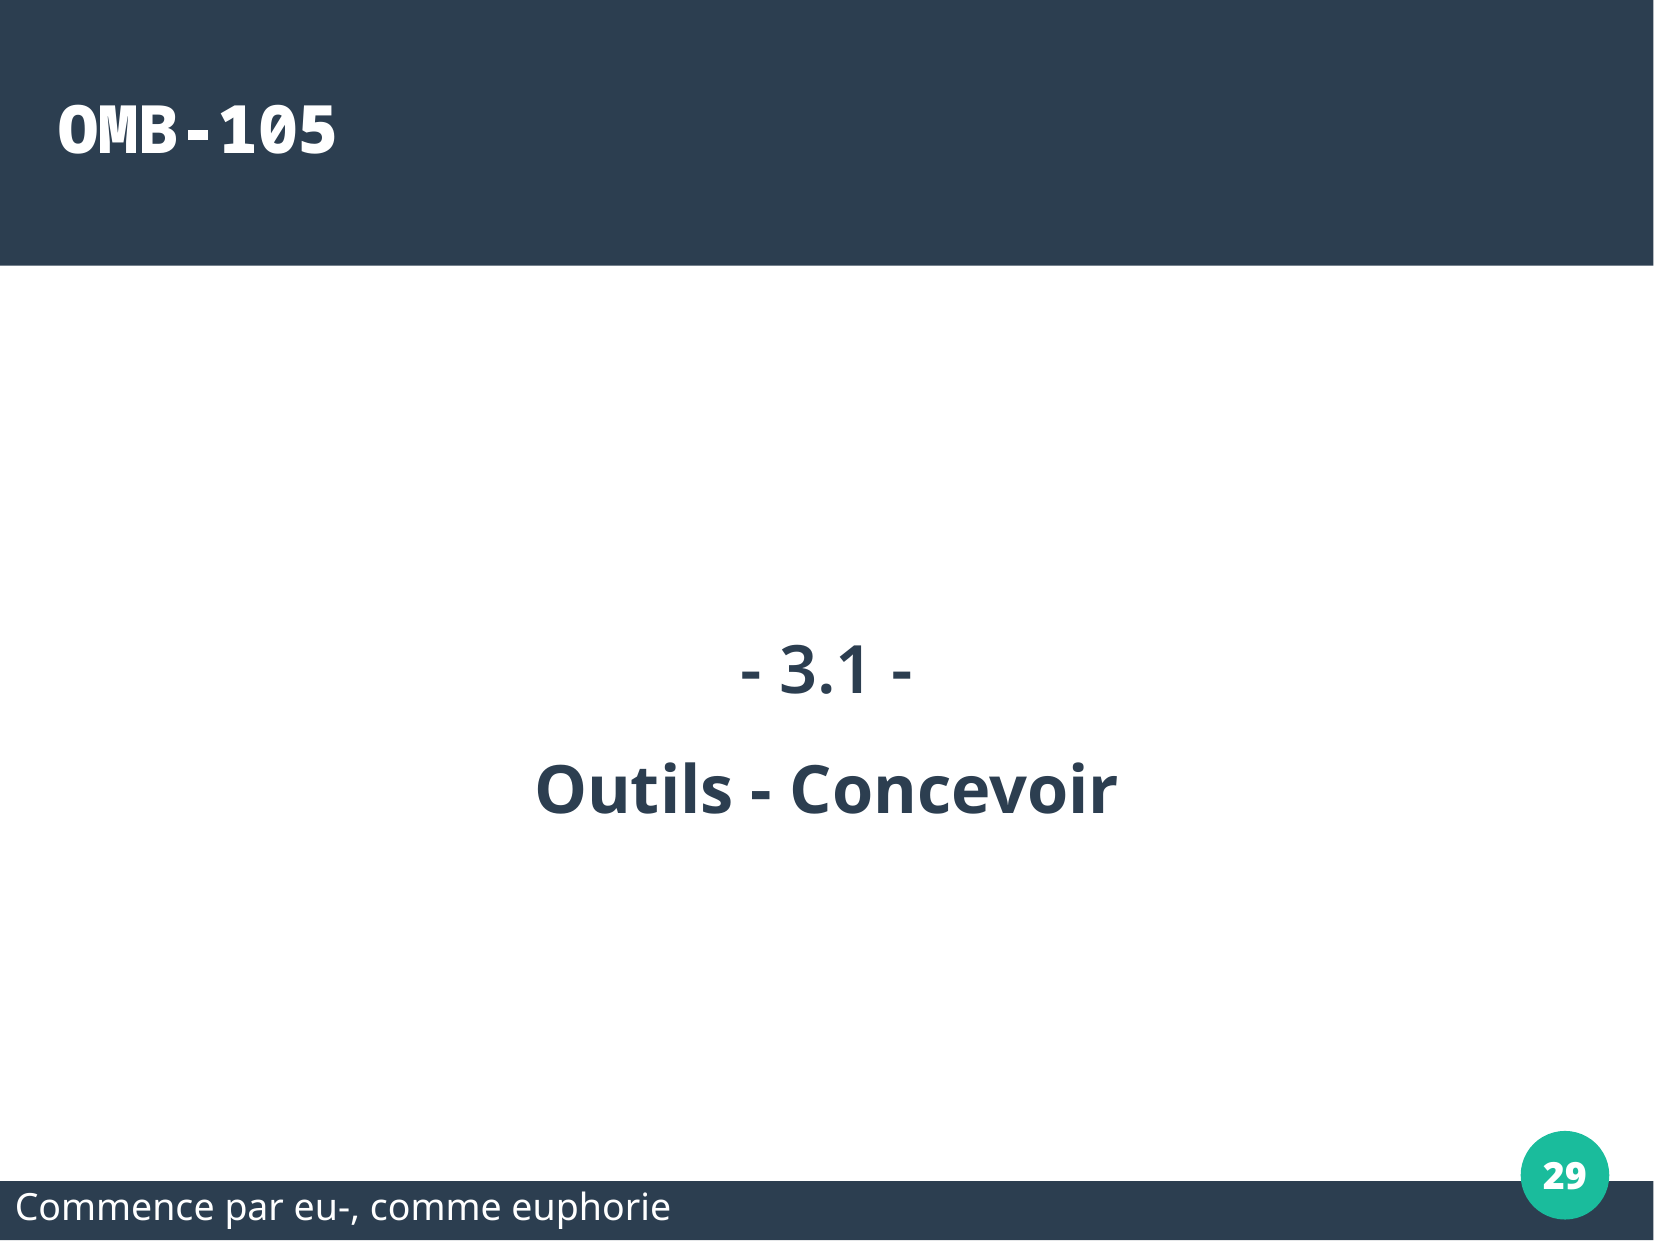

# OMB-105
- 3.1 -
Outils - Concevoir
29
Commence par eu-, comme euphorie